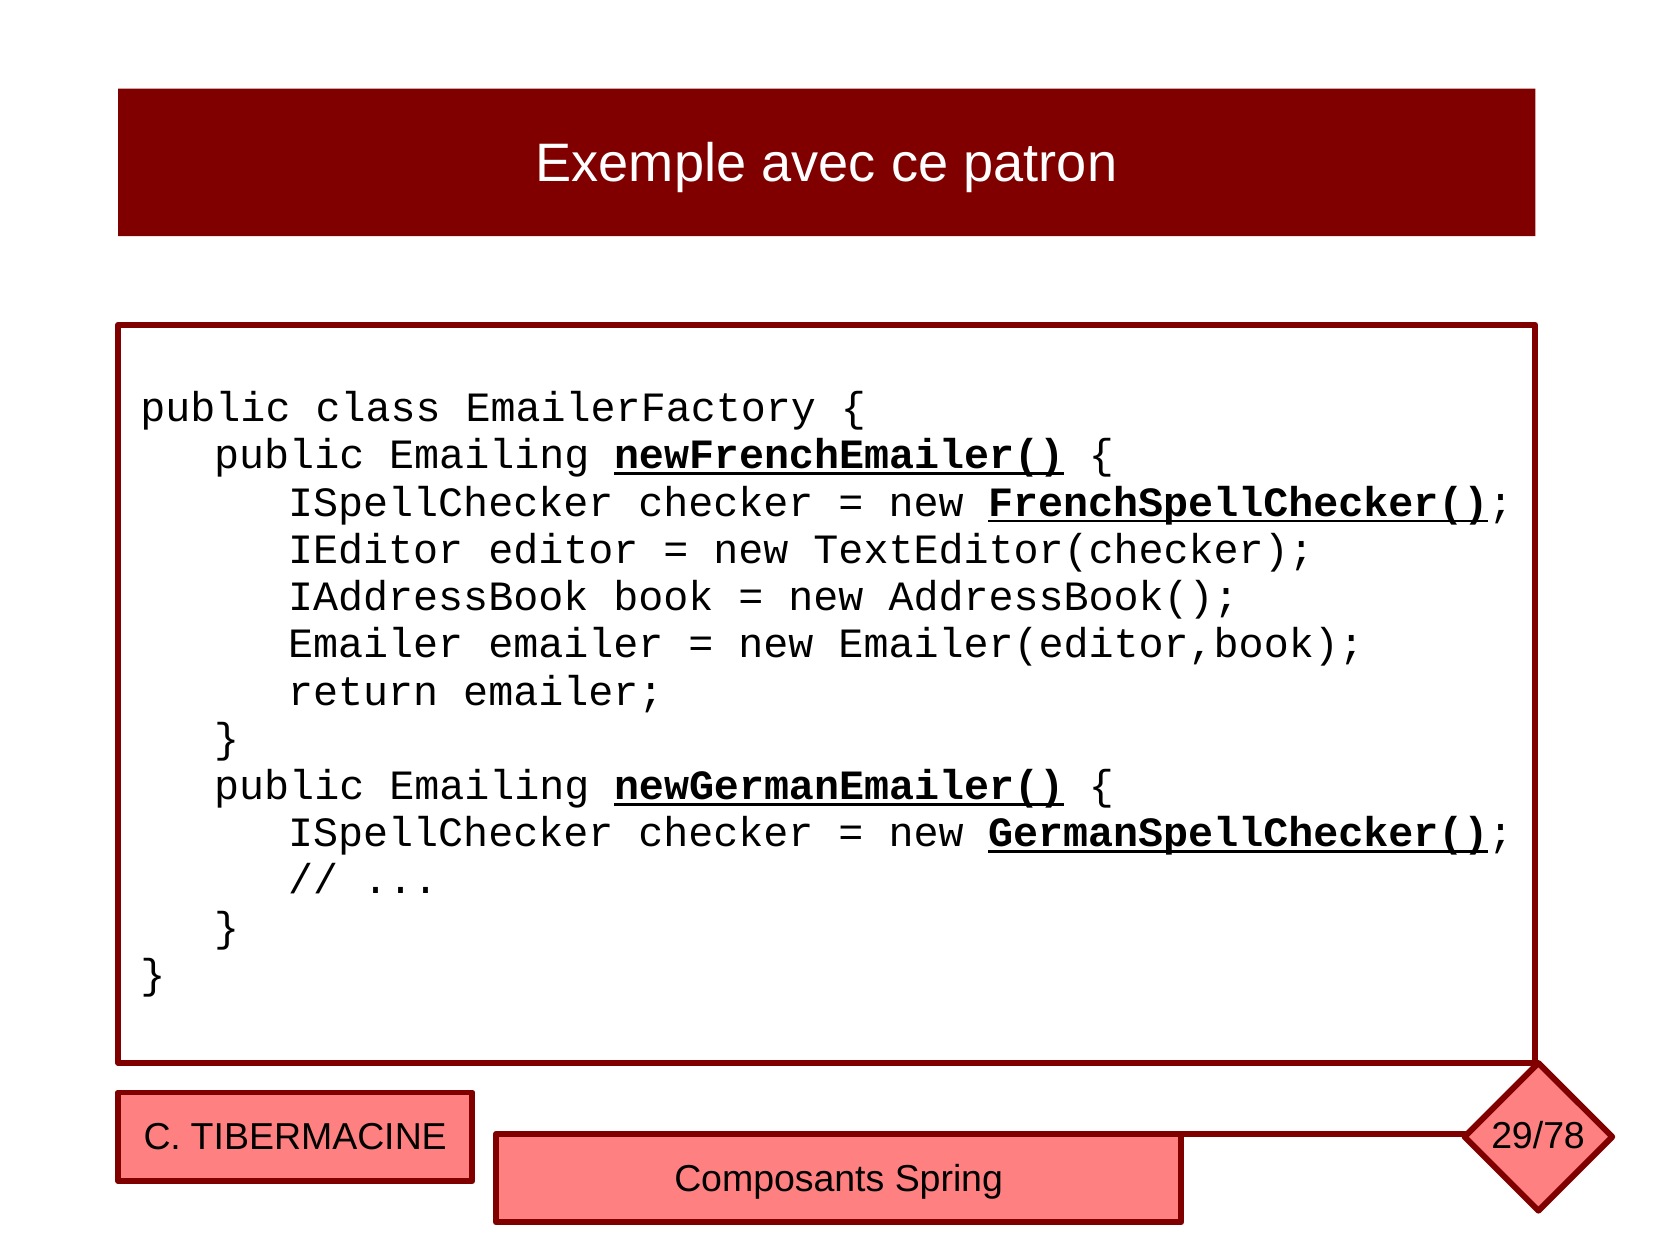

Exemple avec ce patron
public class EmailerFactory {
	public Emailing newFrenchEmailer() {
		ISpellChecker checker = new FrenchSpellChecker();
		IEditor editor = new TextEditor(checker);
		IAddressBook book = new AddressBook();
		Emailer emailer = new Emailer(editor,book);
		return emailer;
	}
	public Emailing newGermanEmailer() {
		ISpellChecker checker = new GermanSpellChecker();
		// ...
	}
}
C. TIBERMACINE
Composants Spring